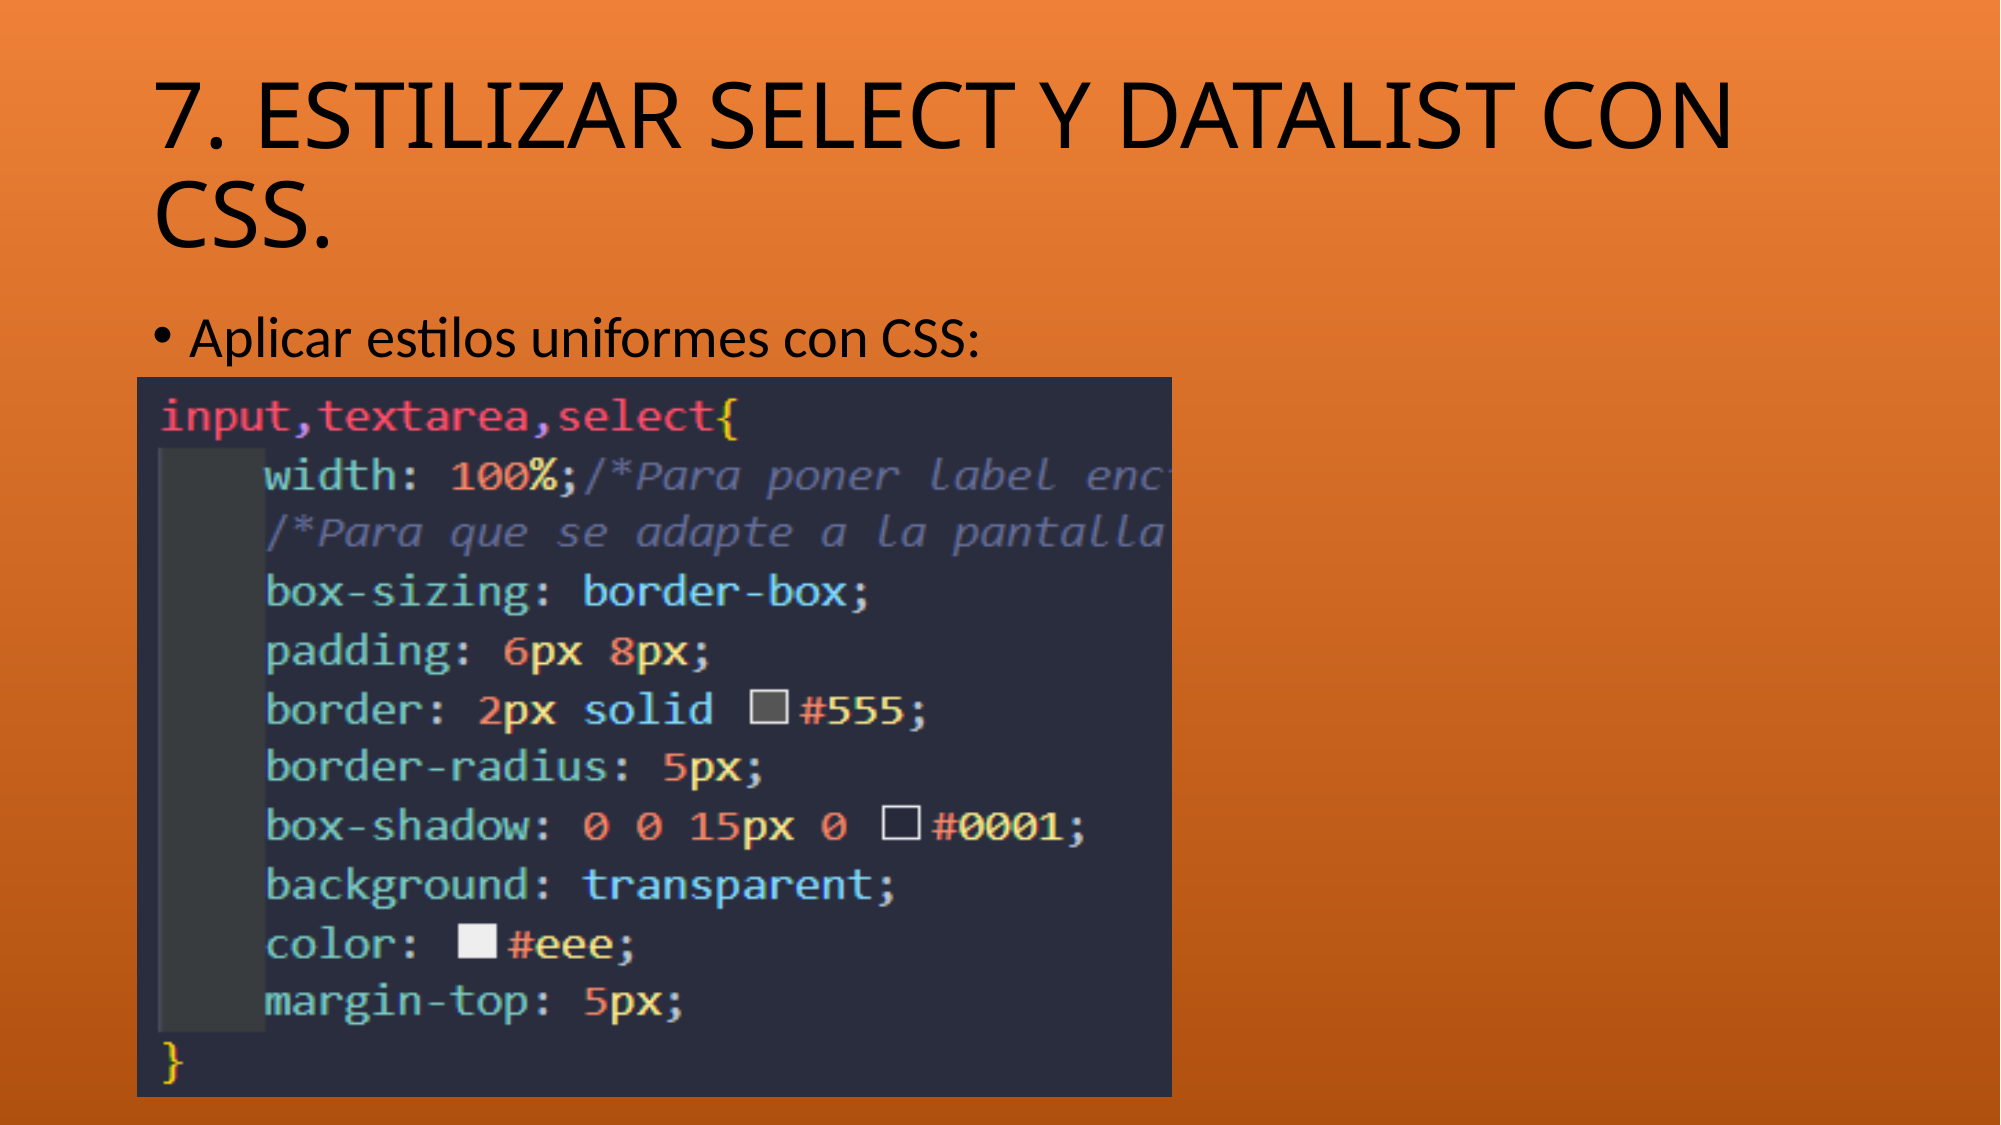

# 7. ESTILIZAR SELECT Y DATALIST CON CSS.
Aplicar estilos uniformes con CSS: